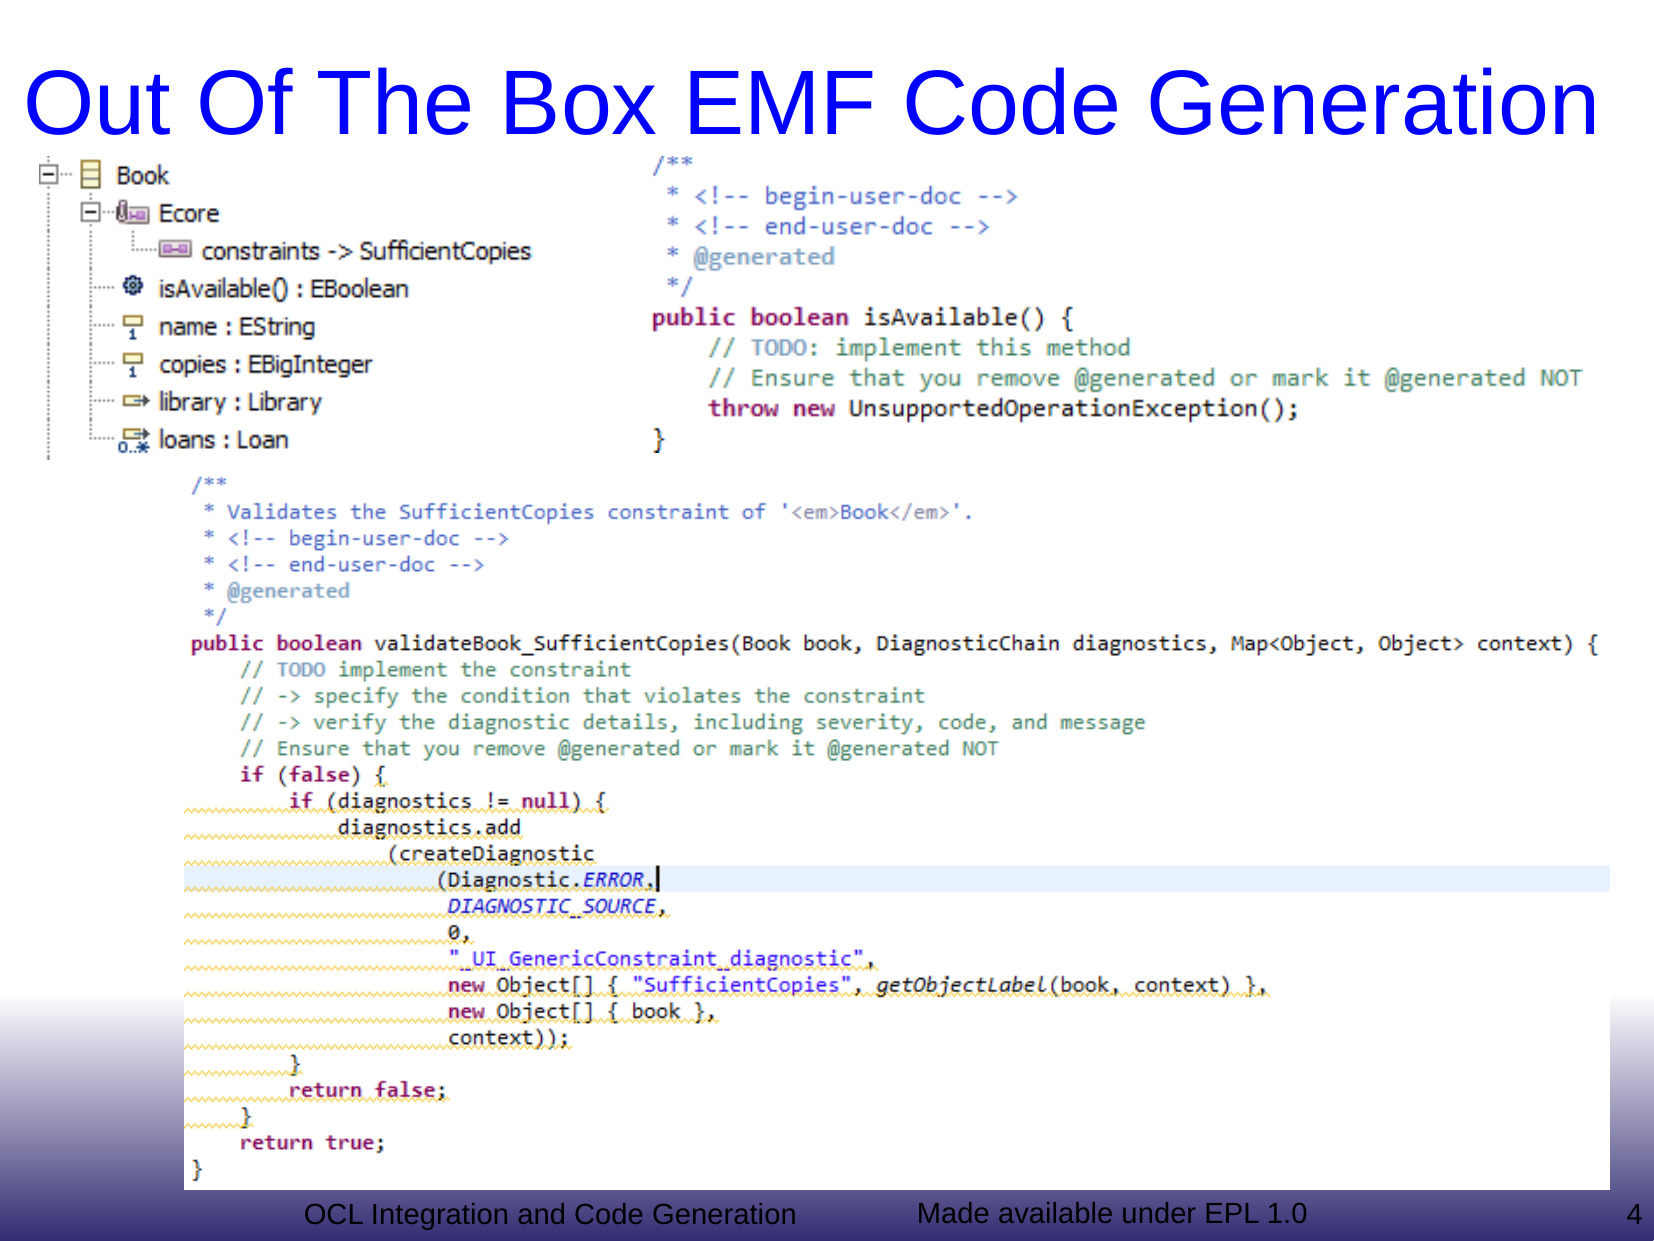

# Out Of The Box EMF Code Generation
OCL Integration and Code Generation
4